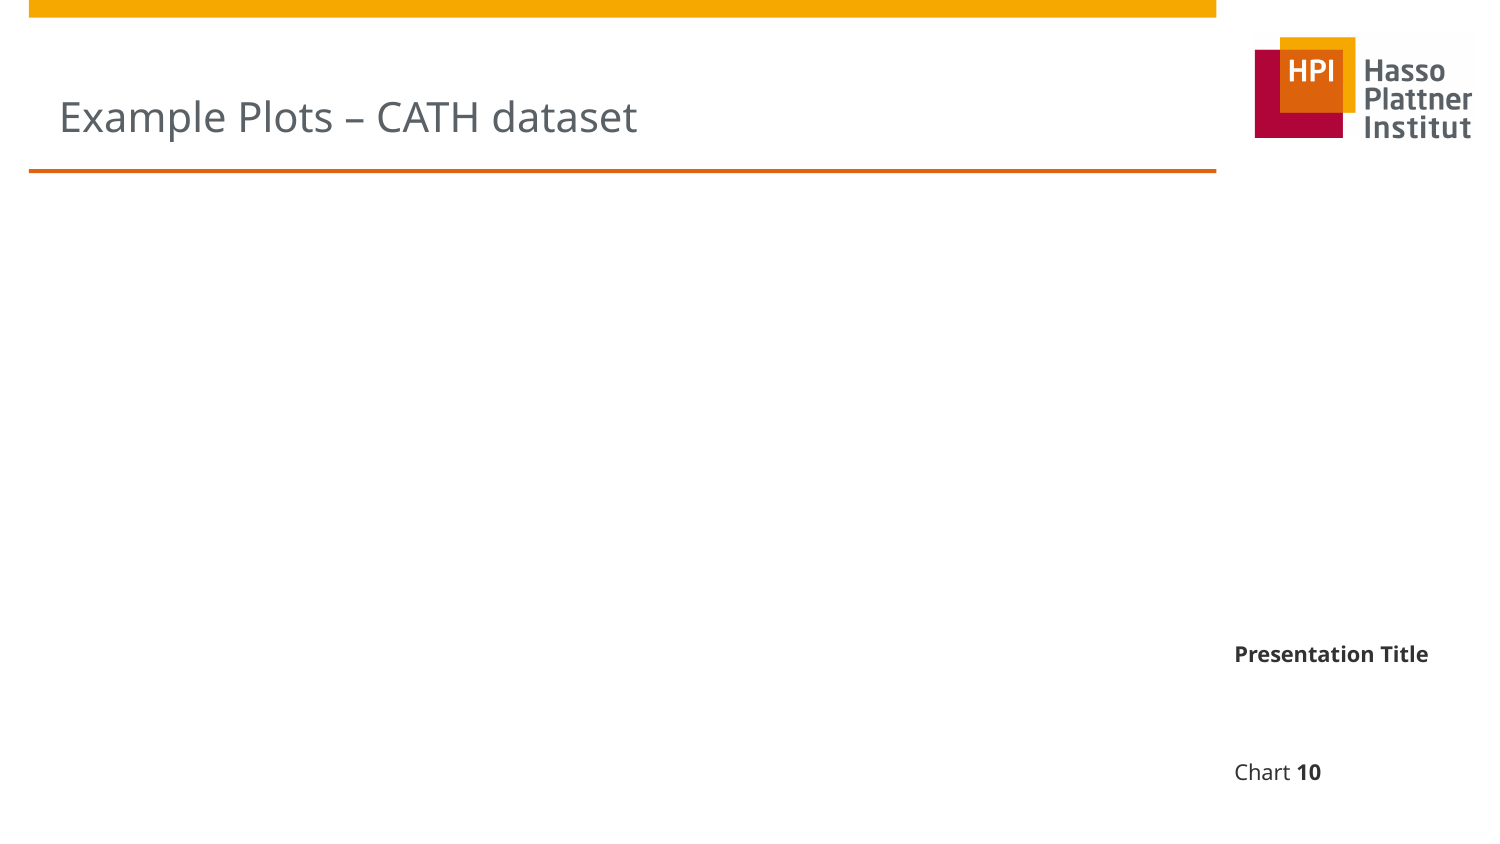

Example Plots – CATH dataset
#
Presentation Title
Chart